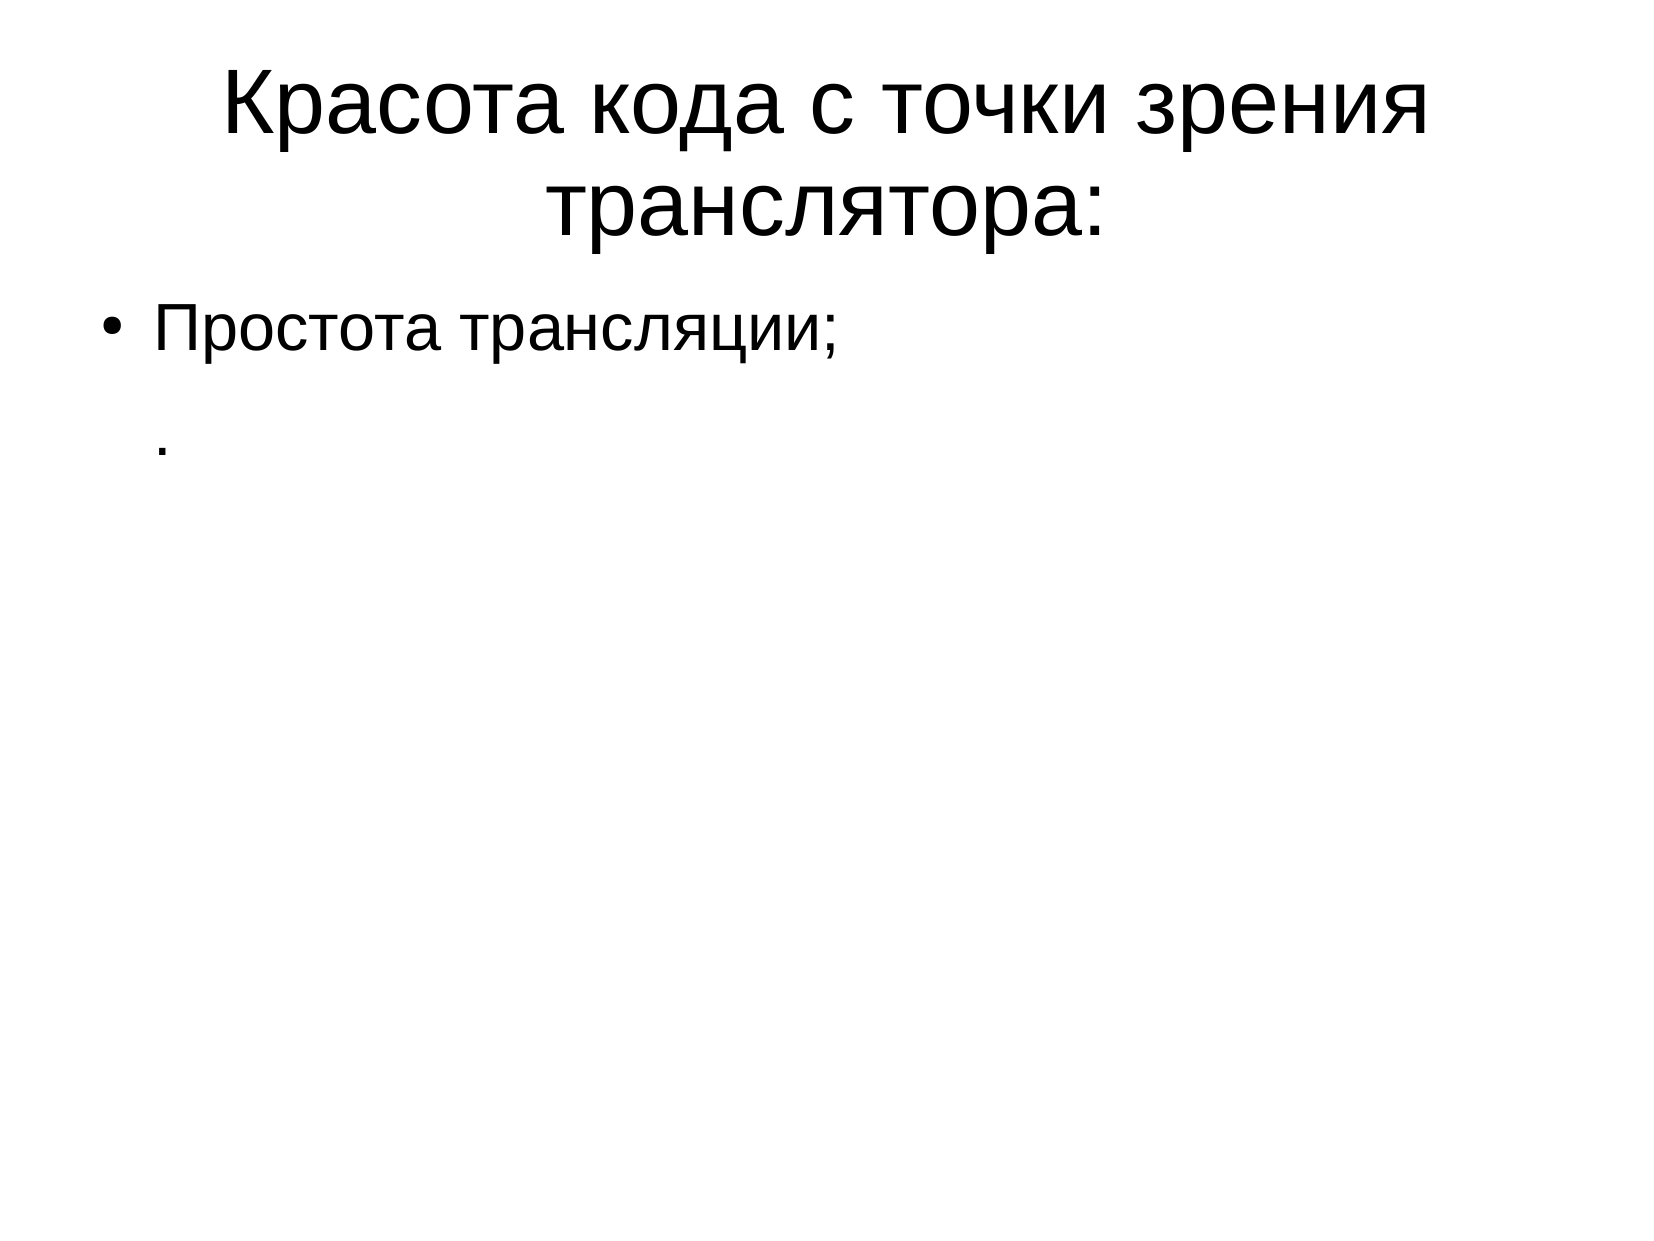

# Красота кода с точки зрения транслятора:
Простота трансляции;
.